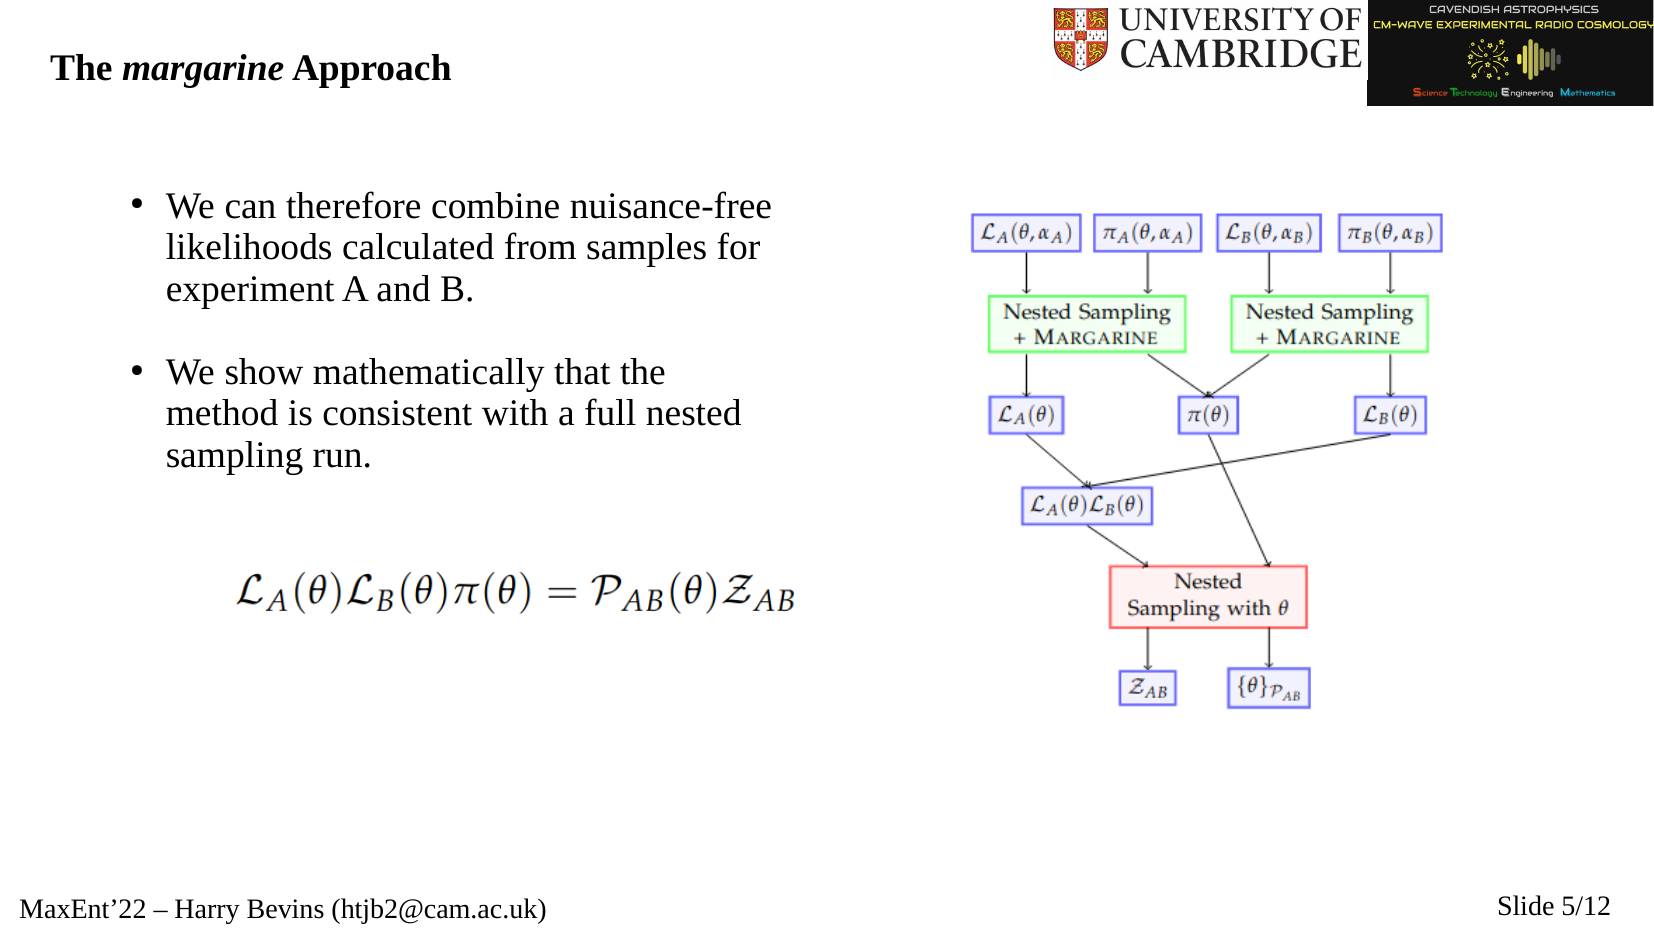

The margarine Approach
We can therefore combine nuisance-free likelihoods calculated from samples for experiment A and B.
We show mathematically that the method is consistent with a full nested sampling run.
Slide 5/12
MaxEnt’22 – Harry Bevins (htjb2@cam.ac.uk)